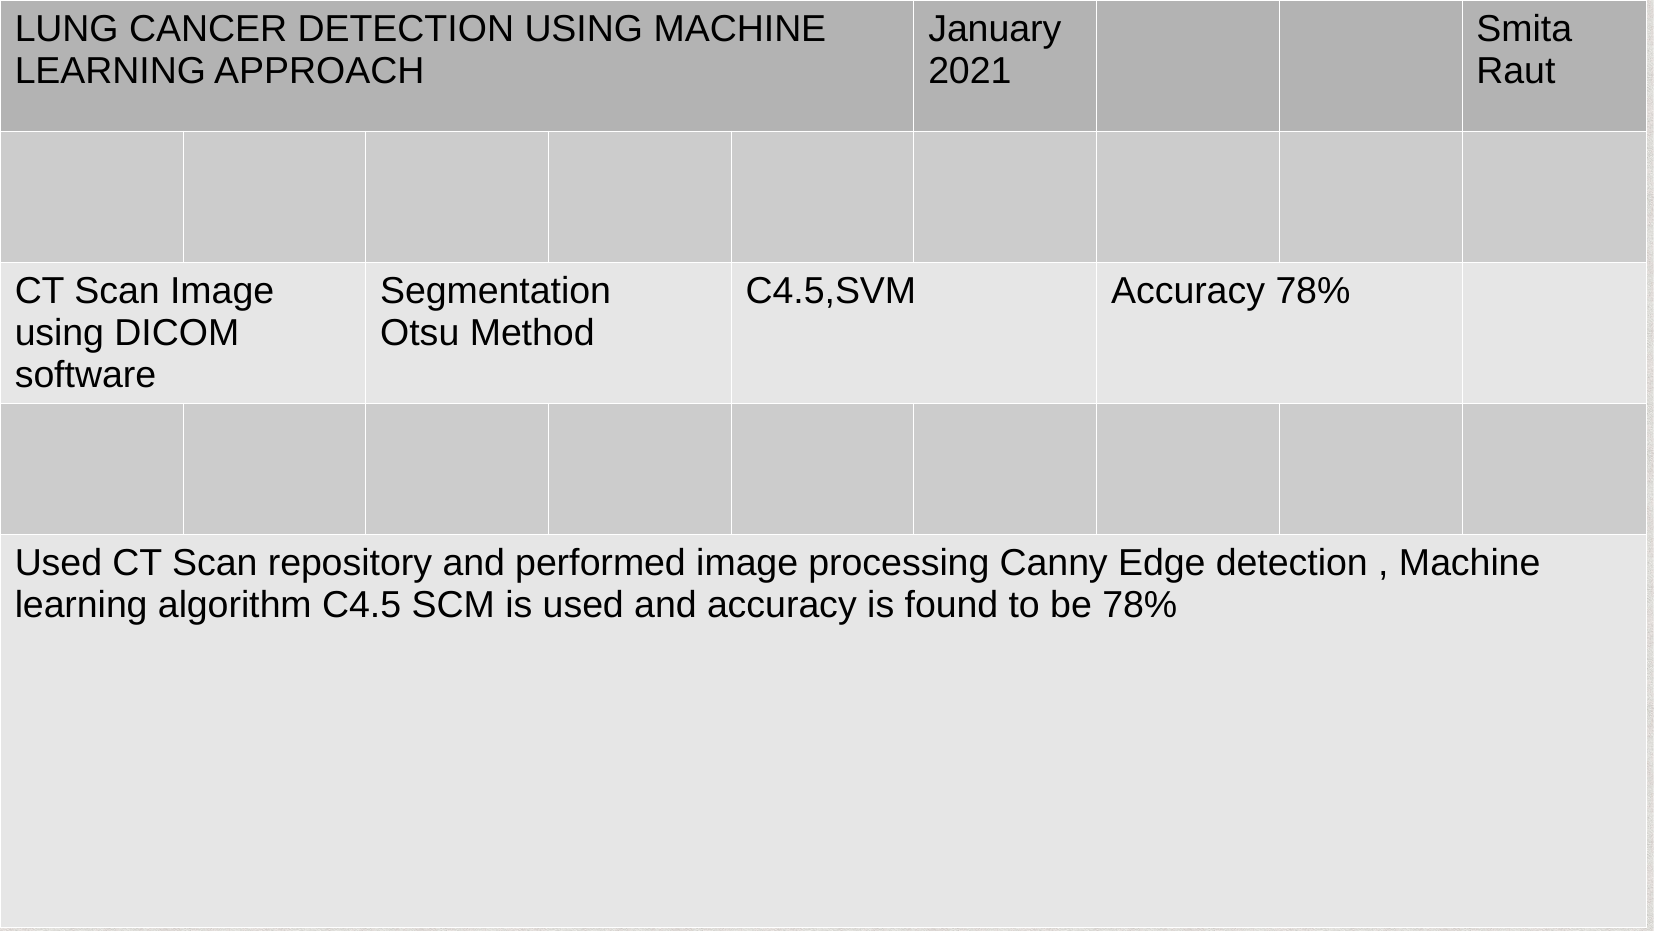

| LUNG CANCER DETECTION USING MACHINE LEARNING APPROACH | | | | | January 2021 | | | Smita Raut |
| --- | --- | --- | --- | --- | --- | --- | --- | --- |
| | | | | | | | | |
| CT Scan Image using DICOM software | | Segmentation Otsu Method | | C4.5,SVM | | Accuracy 78% | | |
| | | | | | | | | |
| Used CT Scan repository and performed image processing Canny Edge detection , Machine learning algorithm C4.5 SCM is used and accuracy is found to be 78% | | | | | | | | |